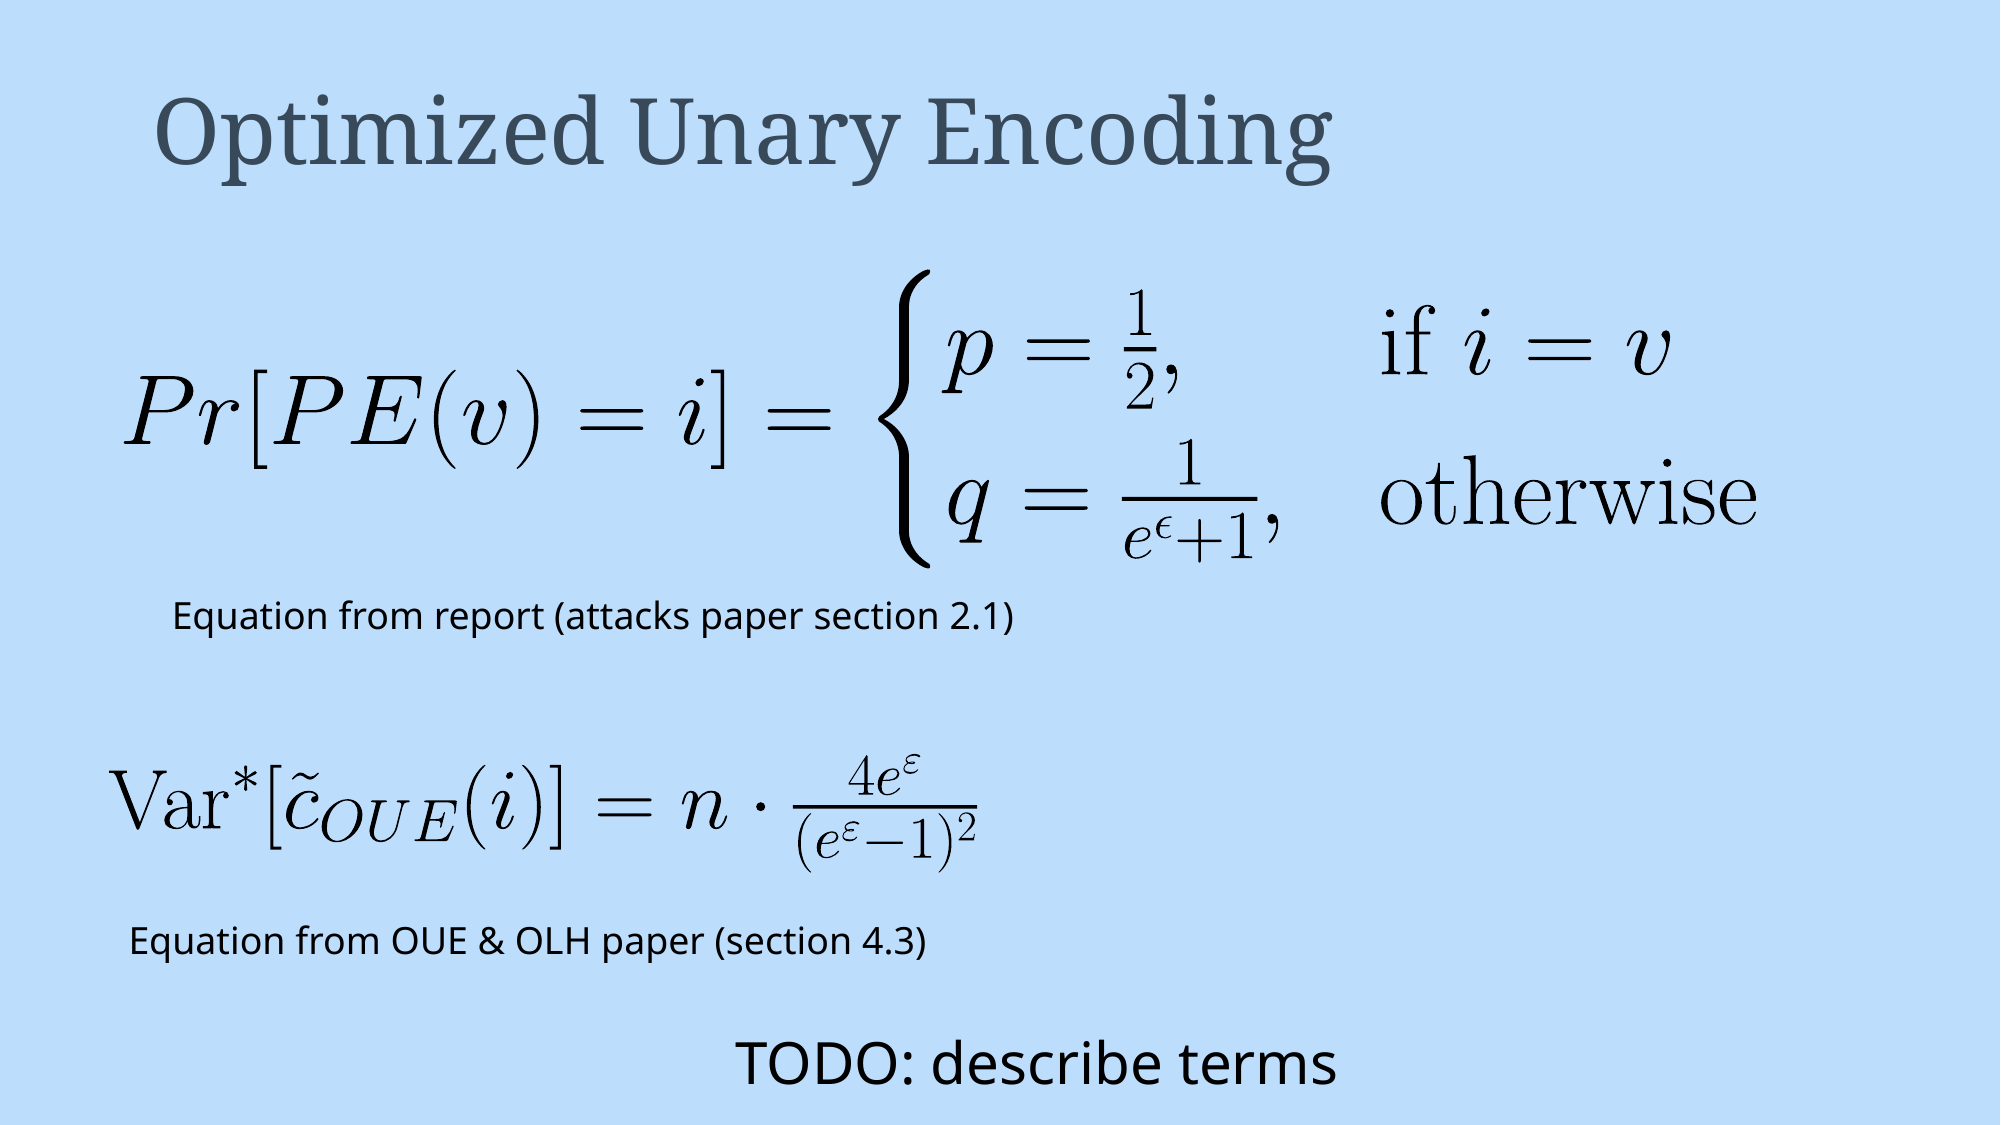

# Optimized Unary Encoding
Equation from report (attacks paper section 2.1)​
Equation from OUE & OLH paper (section 4.3)
​
TODO: describe terms​
​​
​